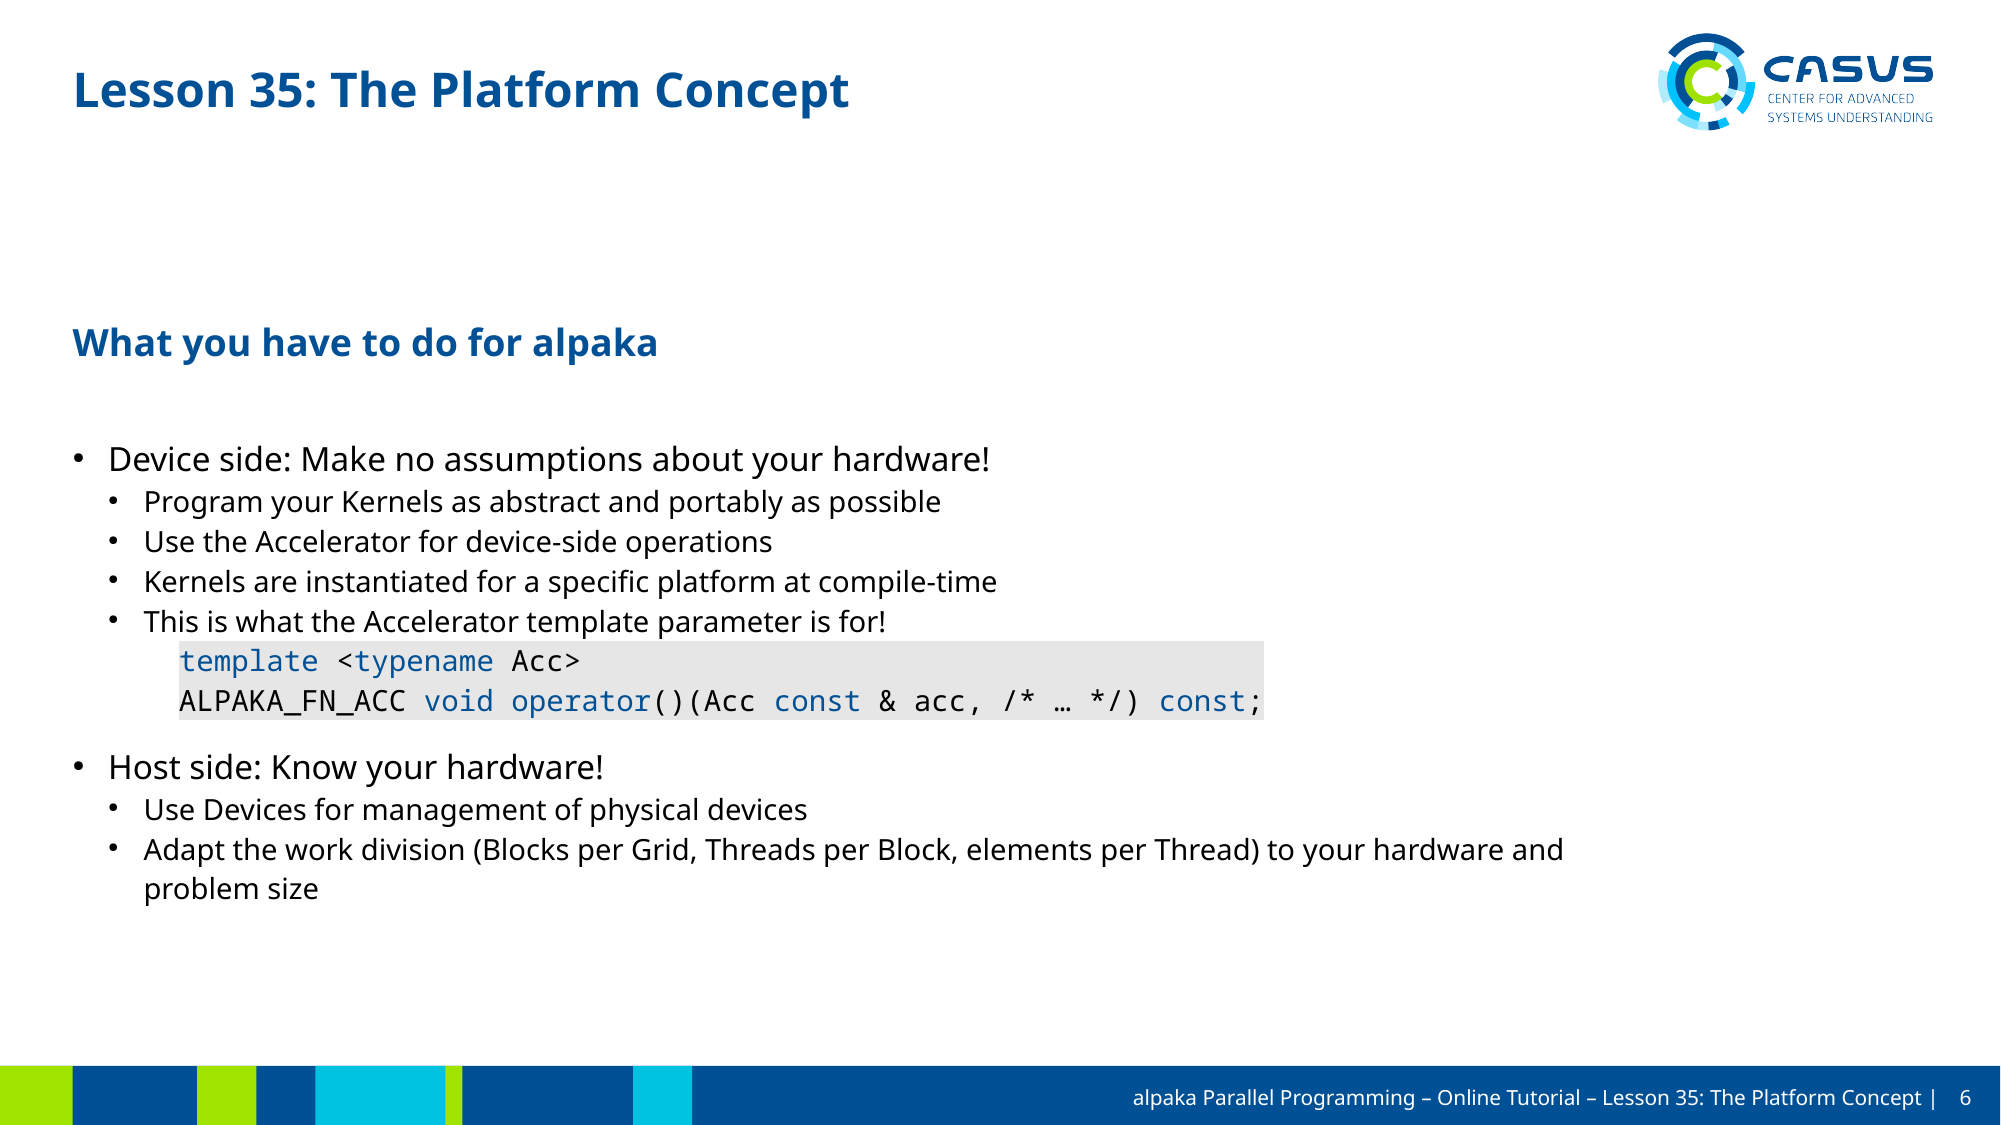

# Lesson 35: The Platform Concept
What you have to do for alpaka
Device side: Make no assumptions about your hardware!
Program your Kernels as abstract and portably as possible
Use the Accelerator for device-side operations
Kernels are instantiated for a specific platform at compile-time
This is what the Accelerator template parameter is for!
template <typename Acc>
ALPAKA_FN_ACC void operator()(Acc const & acc, /* … */) const;
Host side: Know your hardware!
Use Devices for management of physical devices
Adapt the work division (Blocks per Grid, Threads per Block, elements per Thread) to your hardware and problem size
alpaka Parallel Programming – Online Tutorial – Lesson 35: The Platform Concept
6